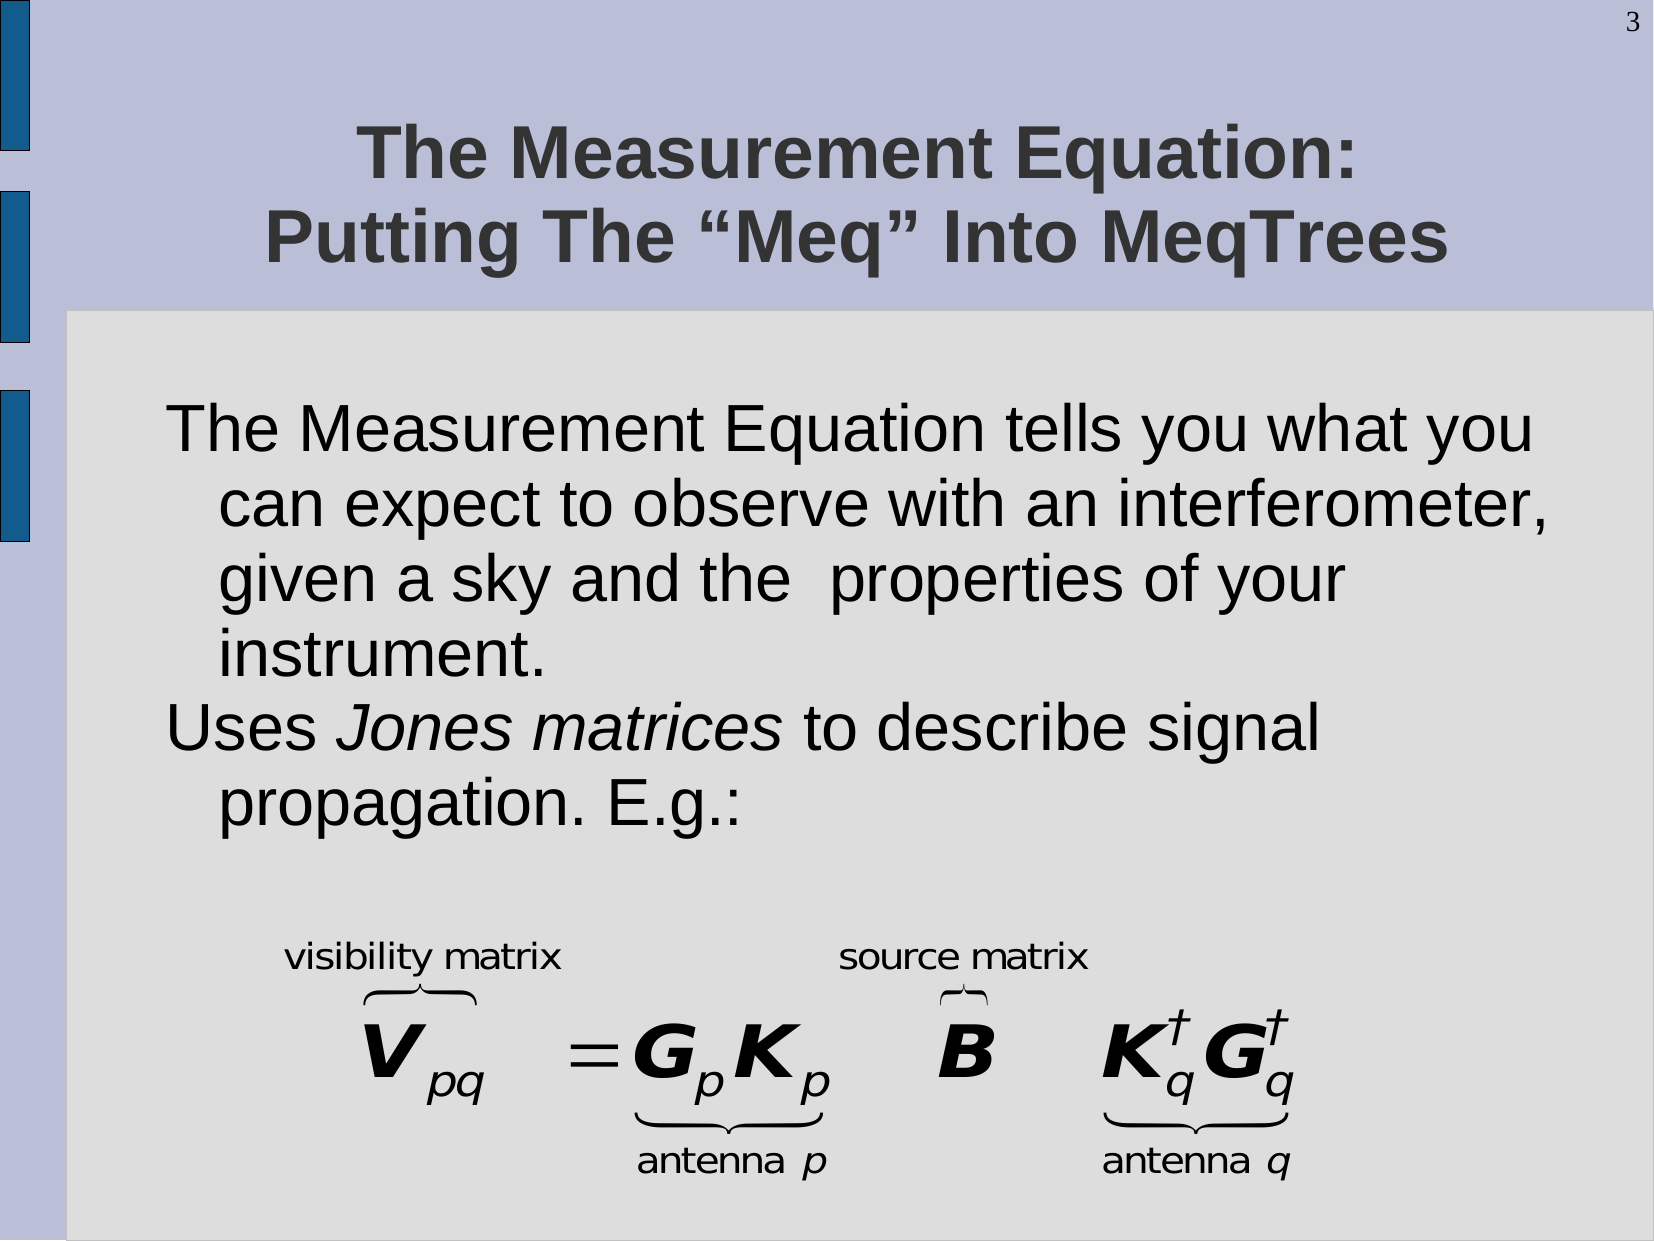

3
# The Measurement Equation: Putting The “Meq” Into MeqTrees
The Measurement Equation tells you what you can expect to observe with an interferometer, given a sky and the properties of your instrument.
Uses Jones matrices to describe signal propagation. E.g.: